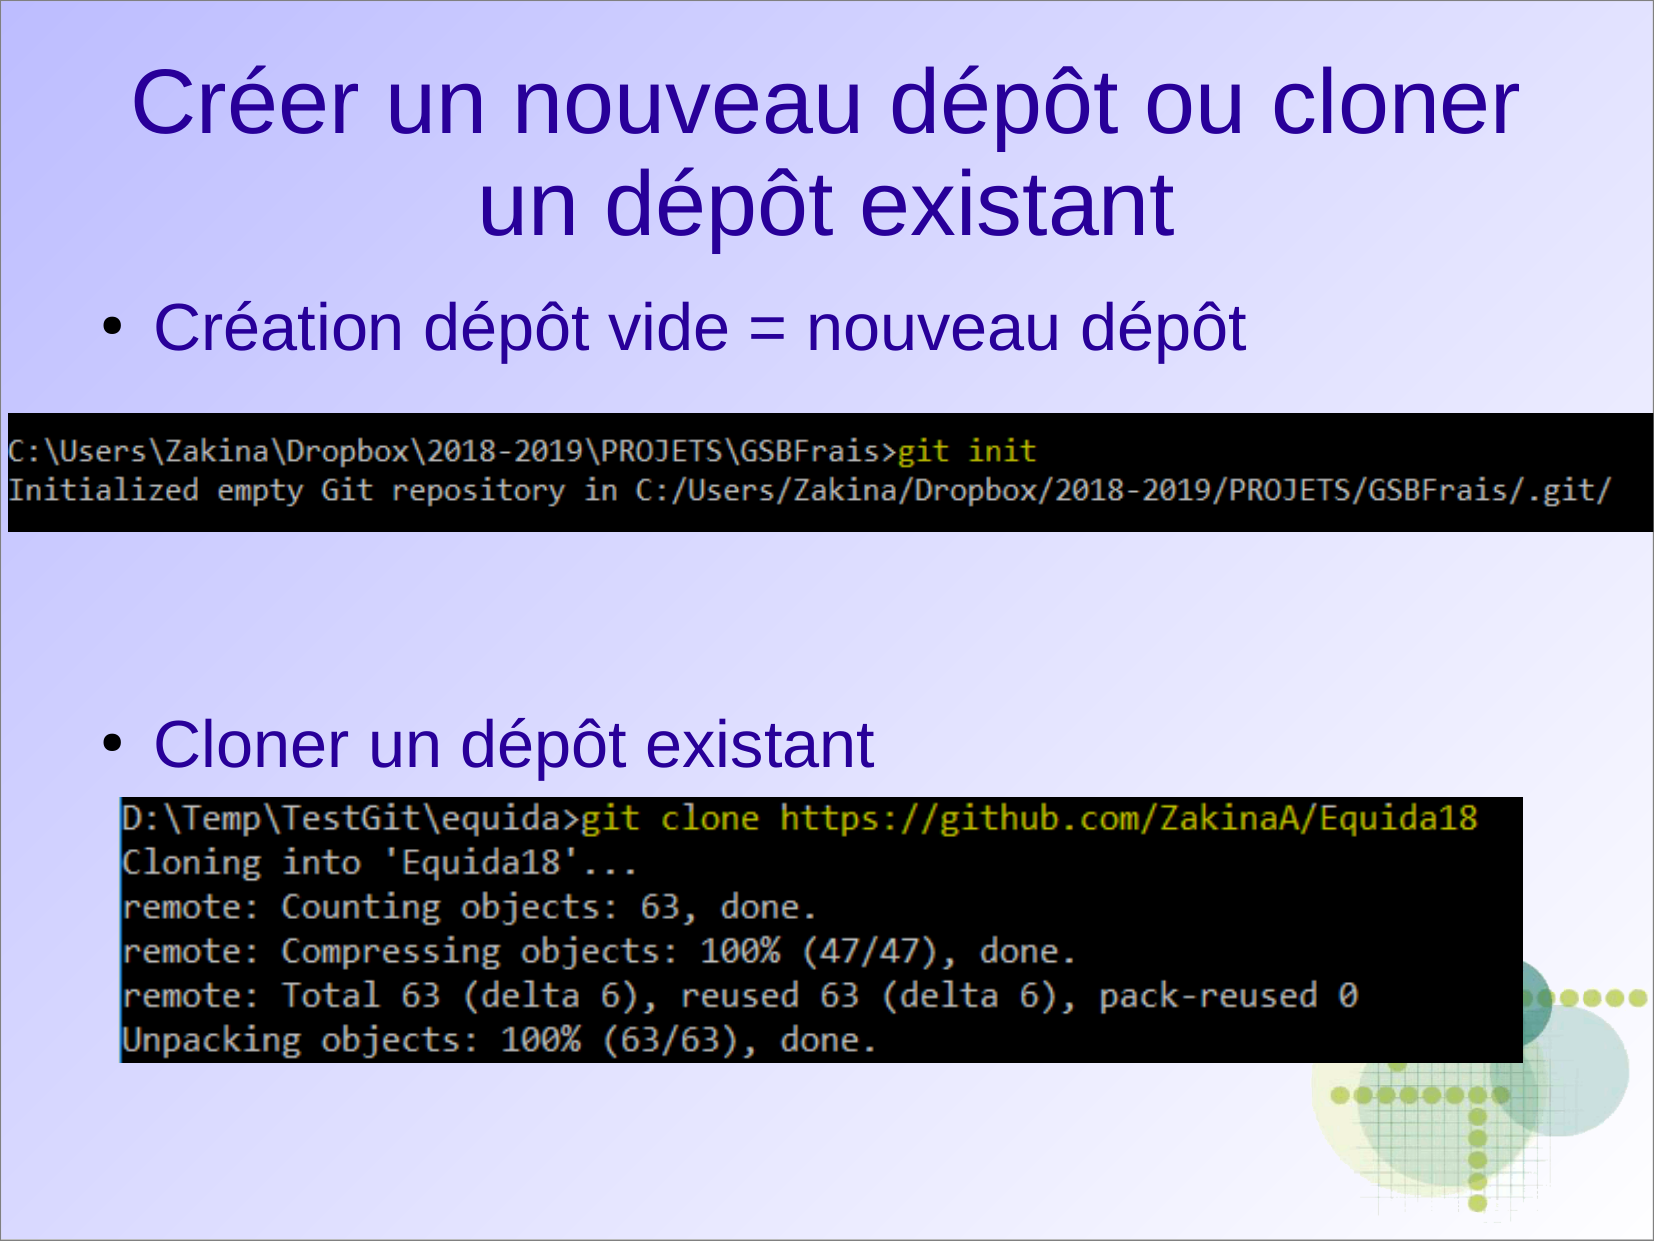

# Créer un nouveau dépôt ou cloner un dépôt existant
Création dépôt vide = nouveau dépôt
Cloner un dépôt existant